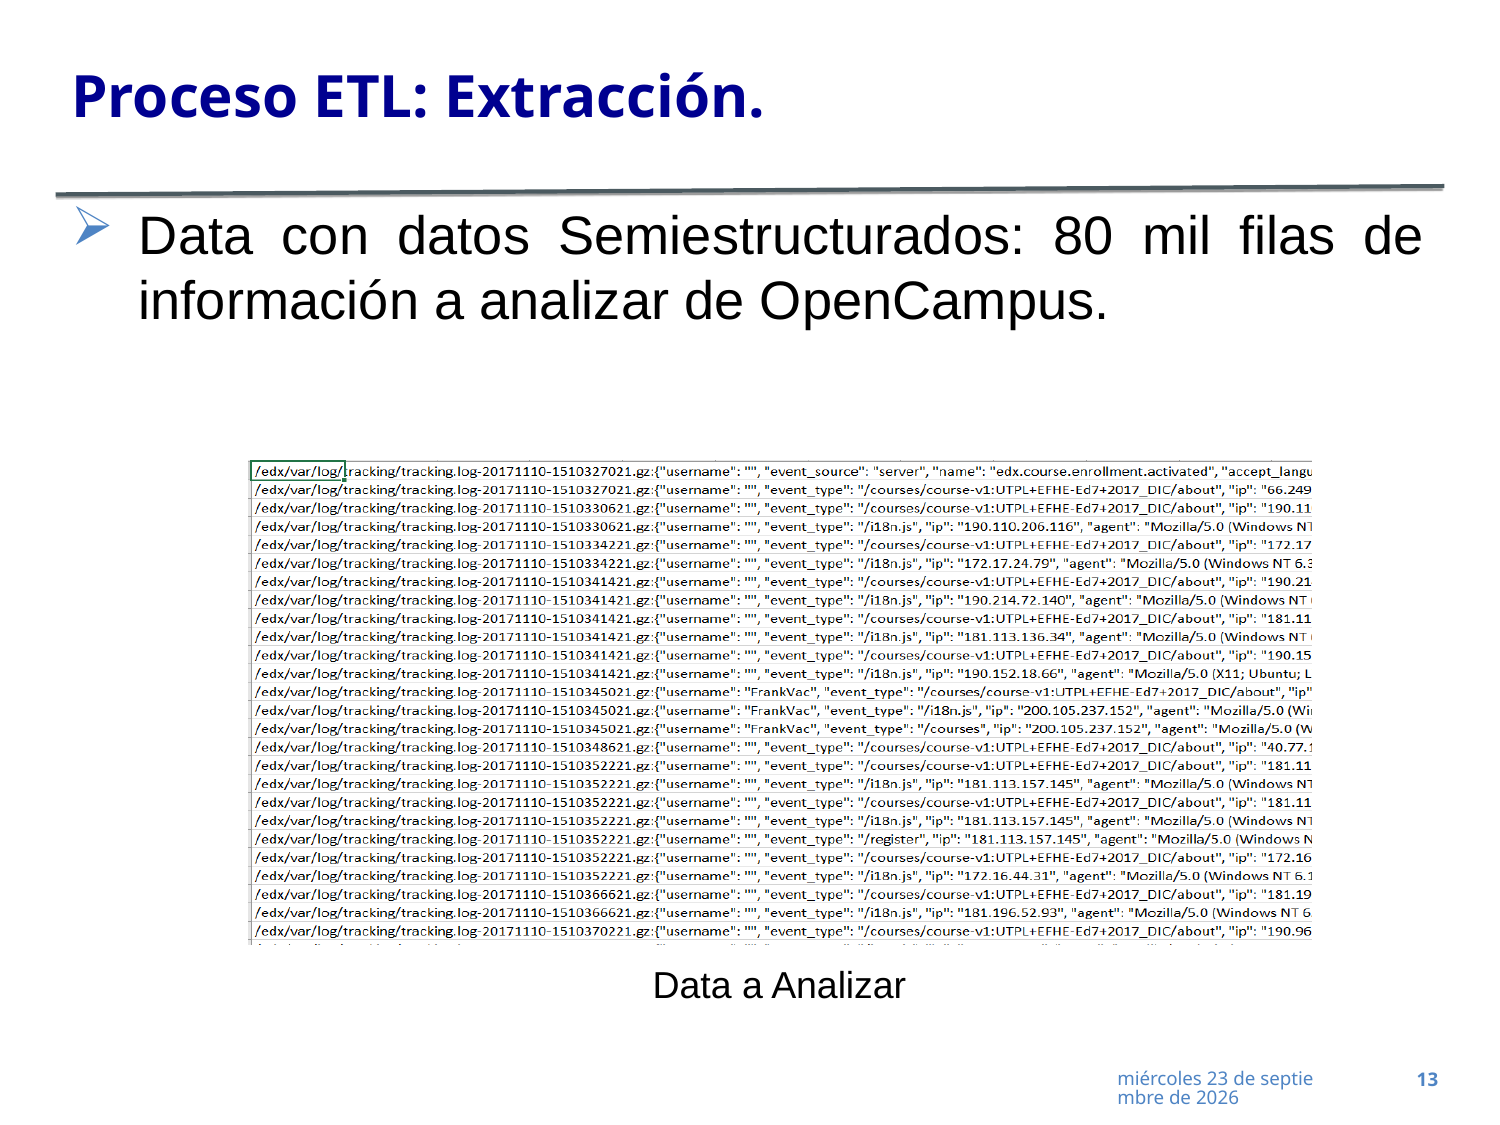

# Proceso ETL: Extracción.
Data con datos Semiestructurados: 80 mil filas de información a analizar de OpenCampus.
Data a Analizar